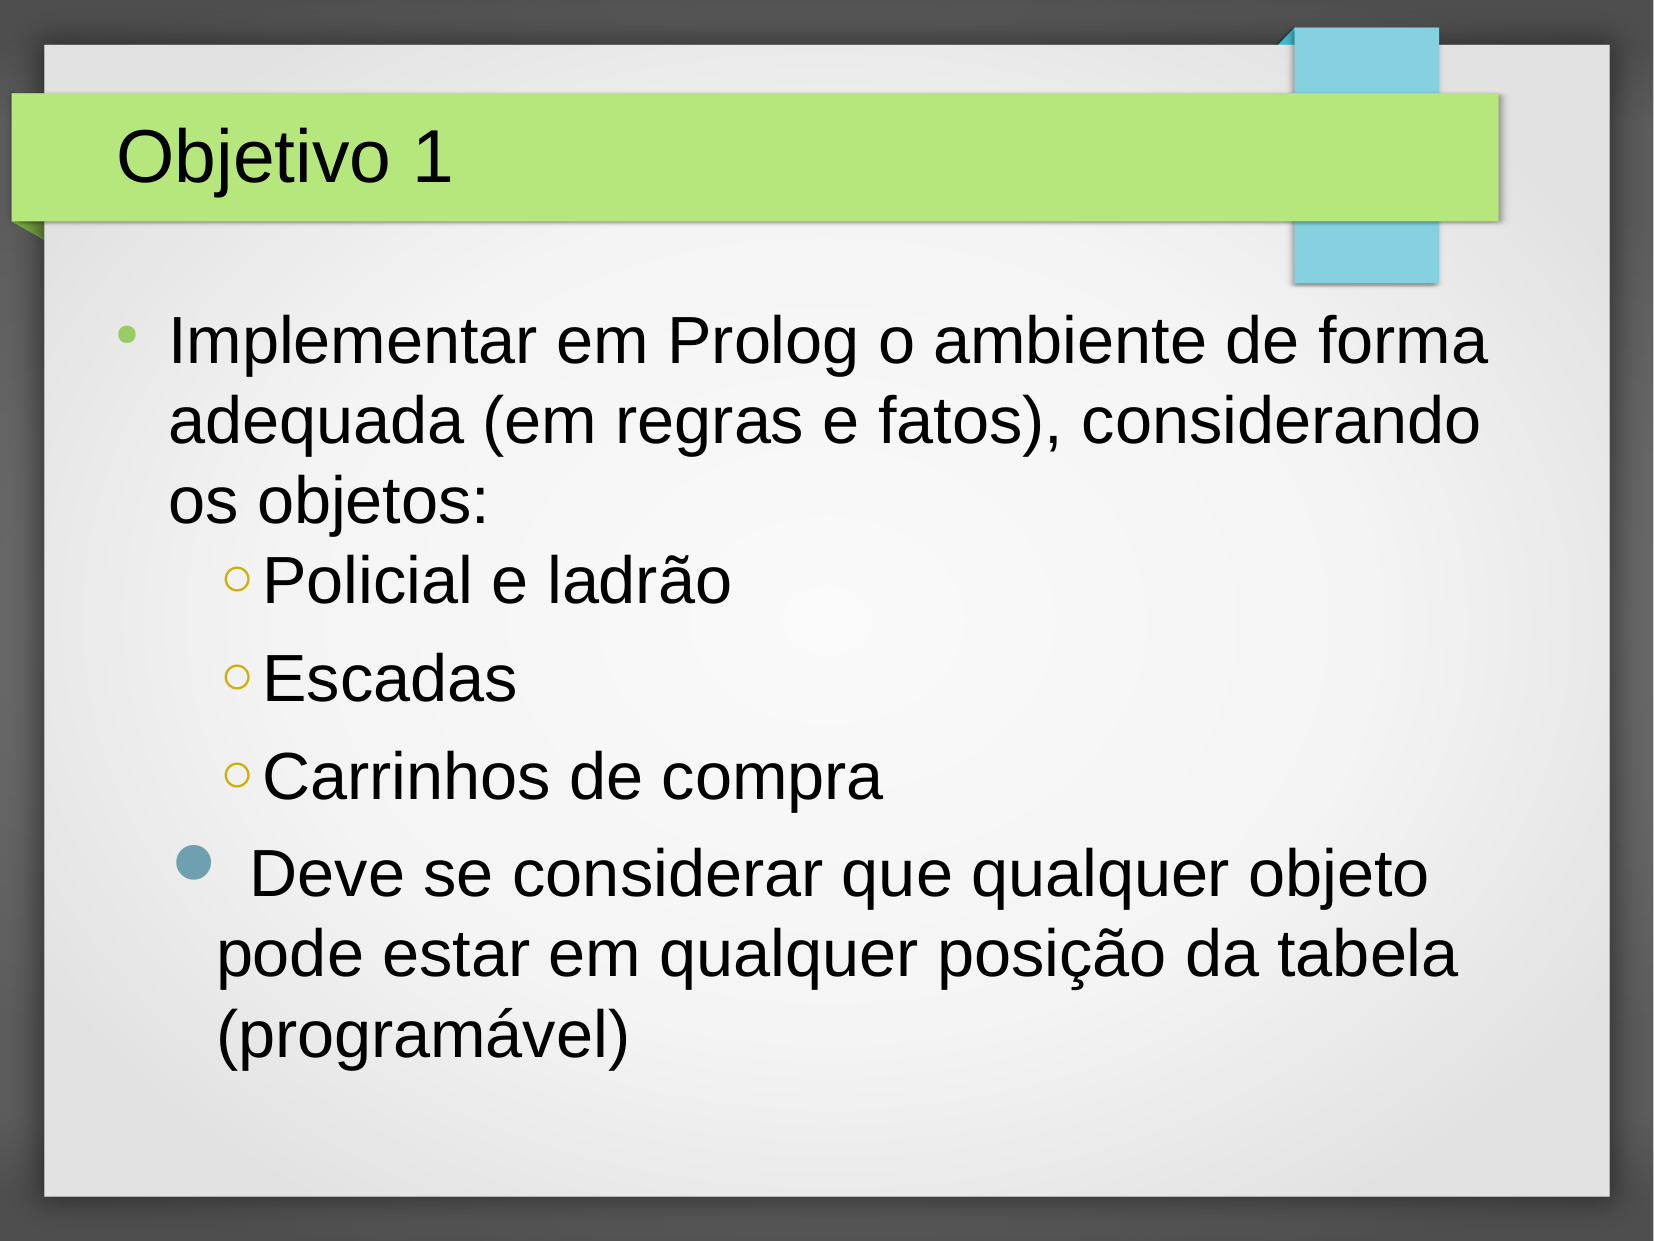

# Objetivo 1
Implementar em Prolog o ambiente de forma adequada (em regras e fatos), considerando os objetos:
Policial e ladrão
Escadas
Carrinhos de compra
 Deve se considerar que qualquer objeto pode estar em qualquer posição da tabela (programável)